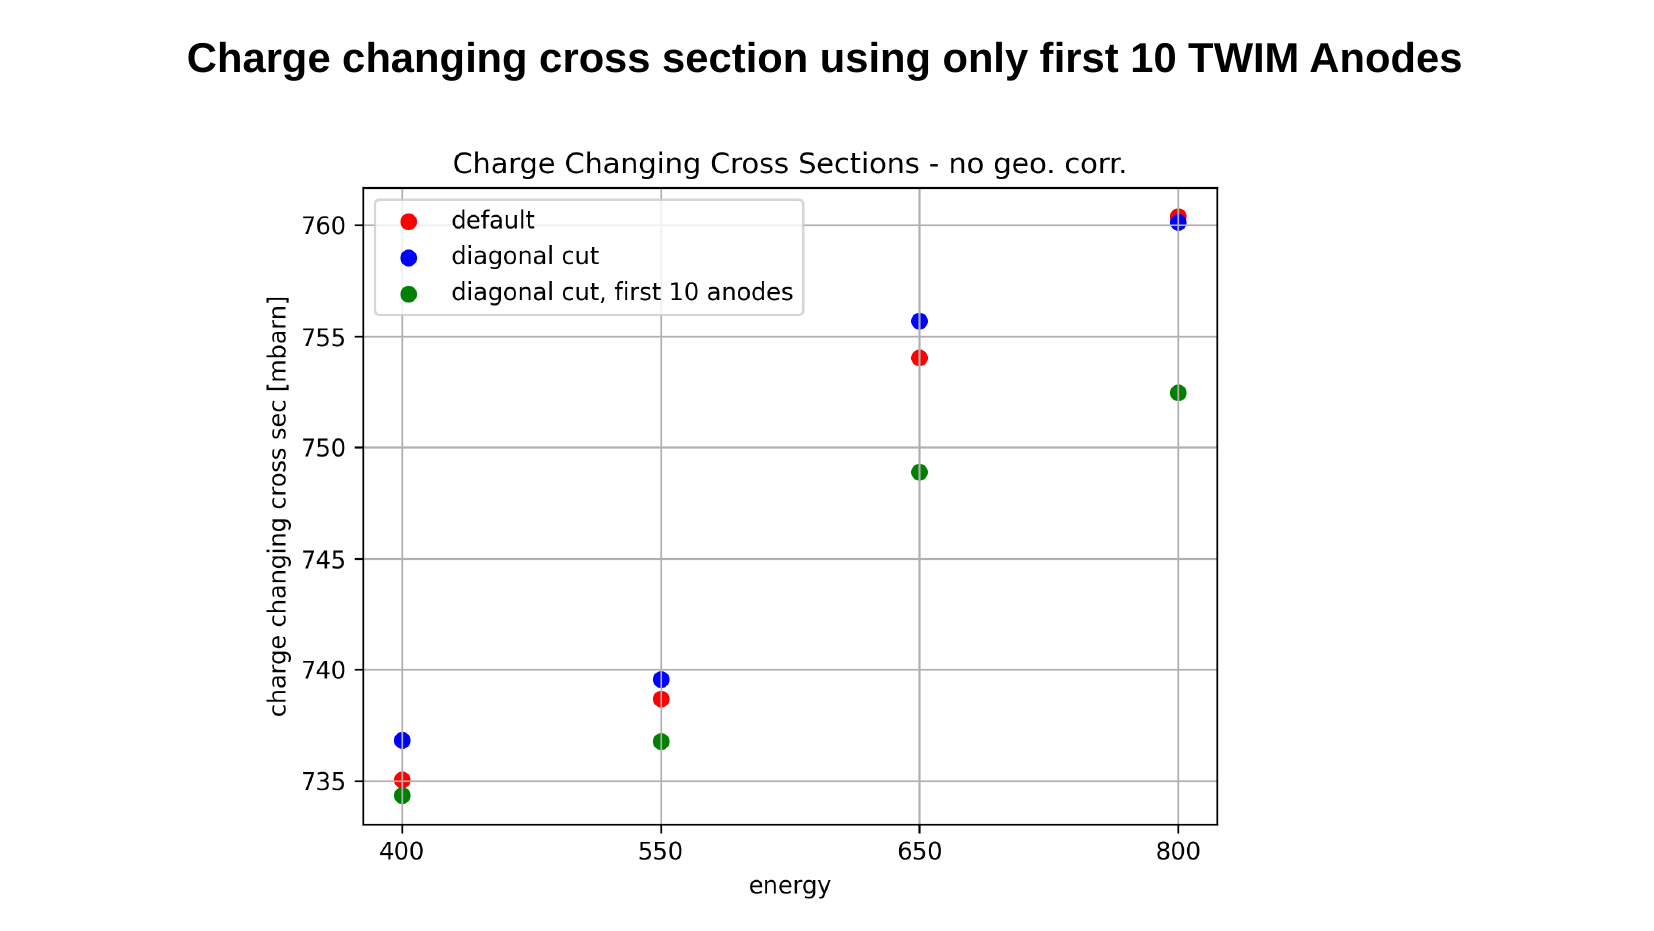

Charge changing cross section using only first 10 TWIM Anodes